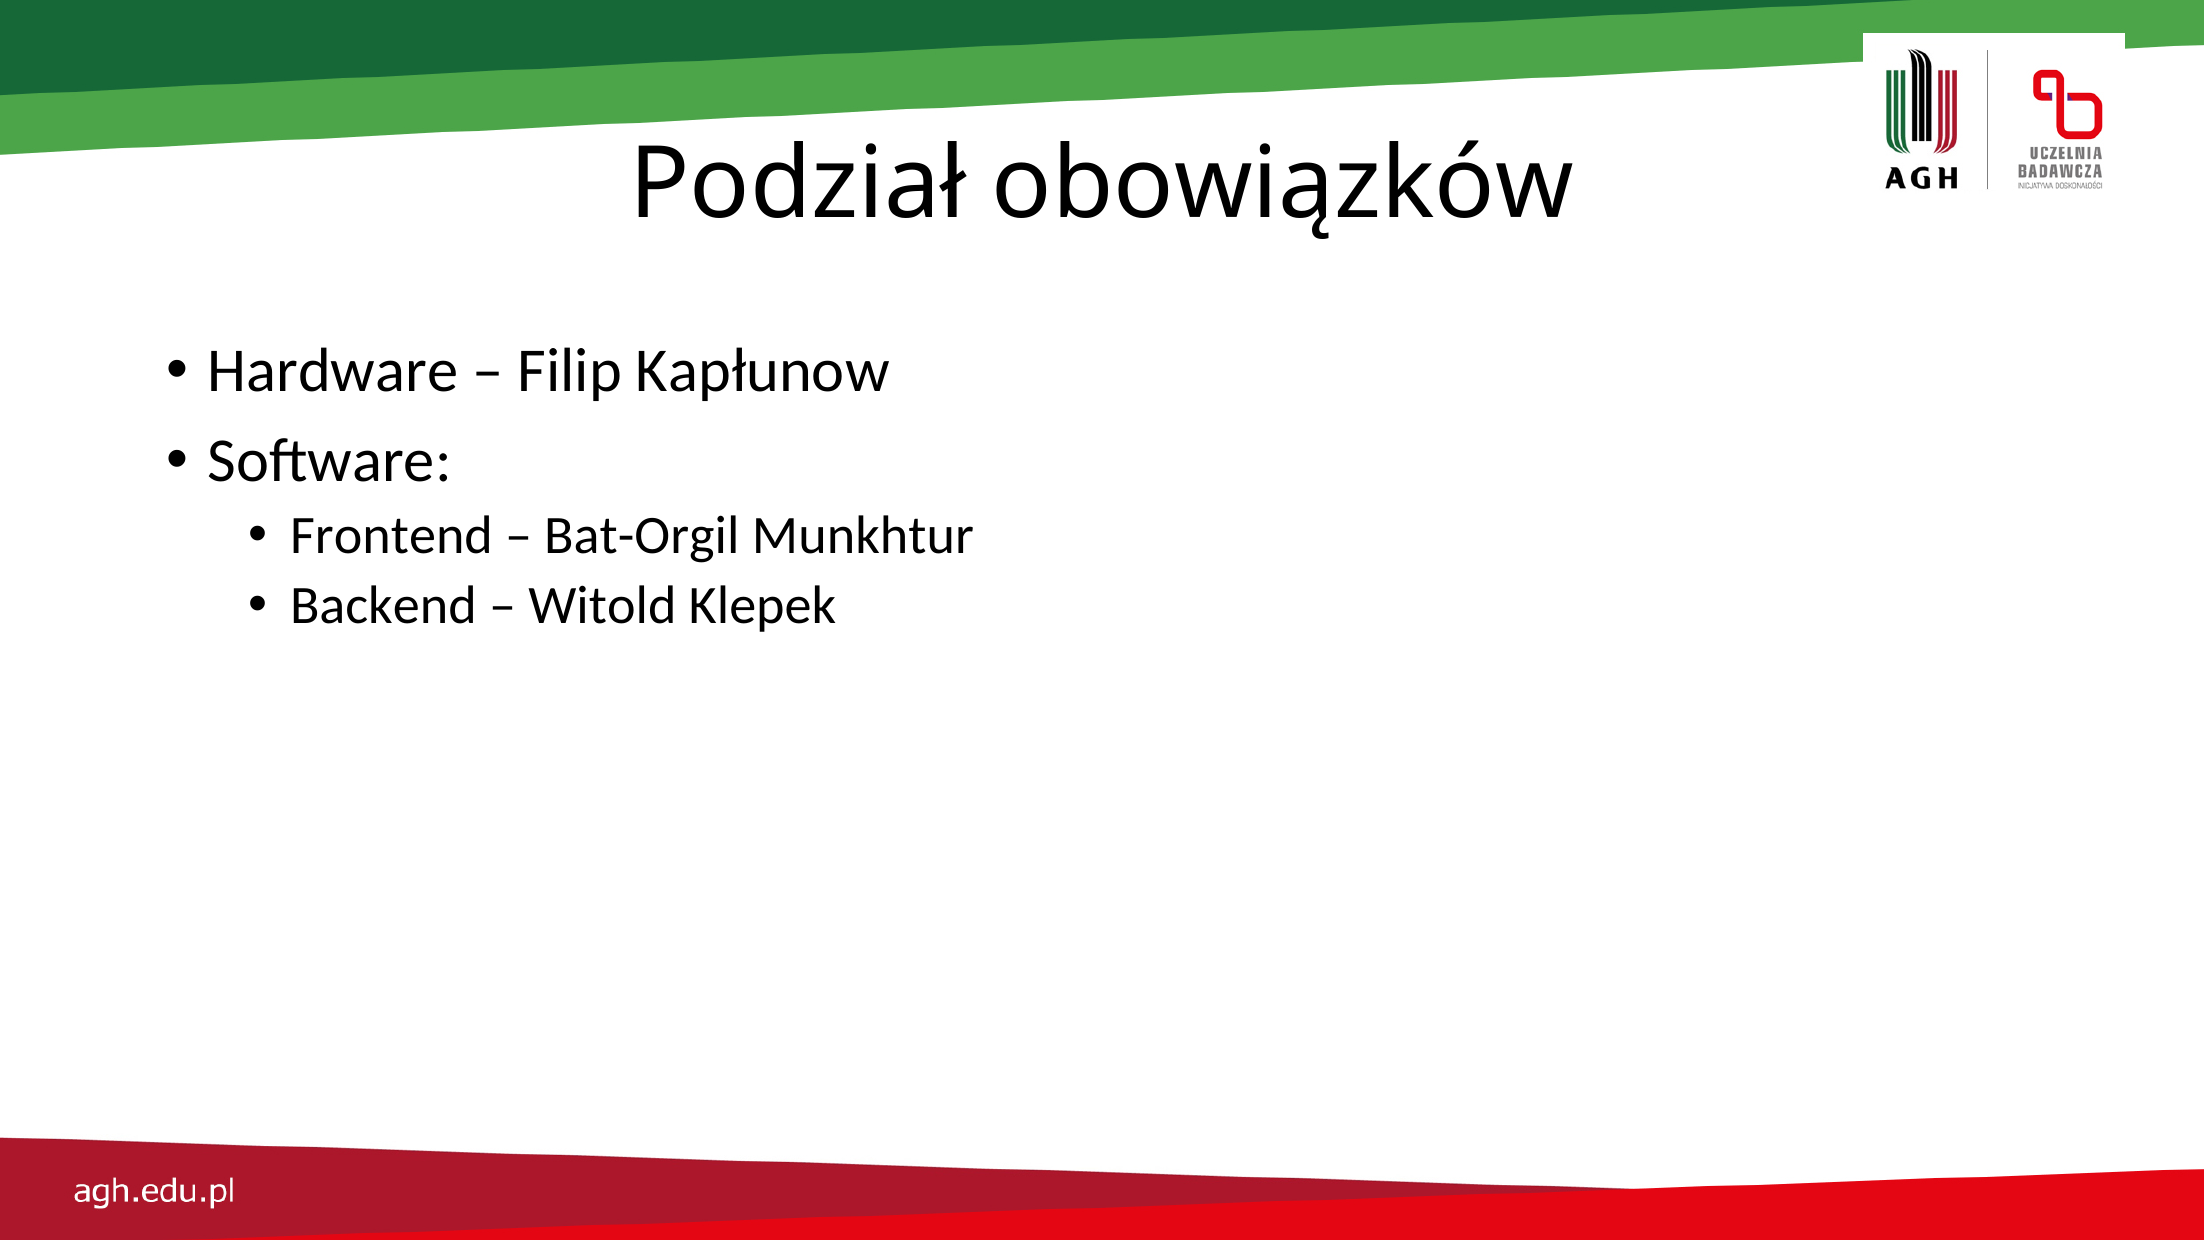

# Podział obowiązków
Hardware – Filip Kapłunow
Software:
Frontend – Bat-Orgil Munkhtur
Backend – Witold Klepek